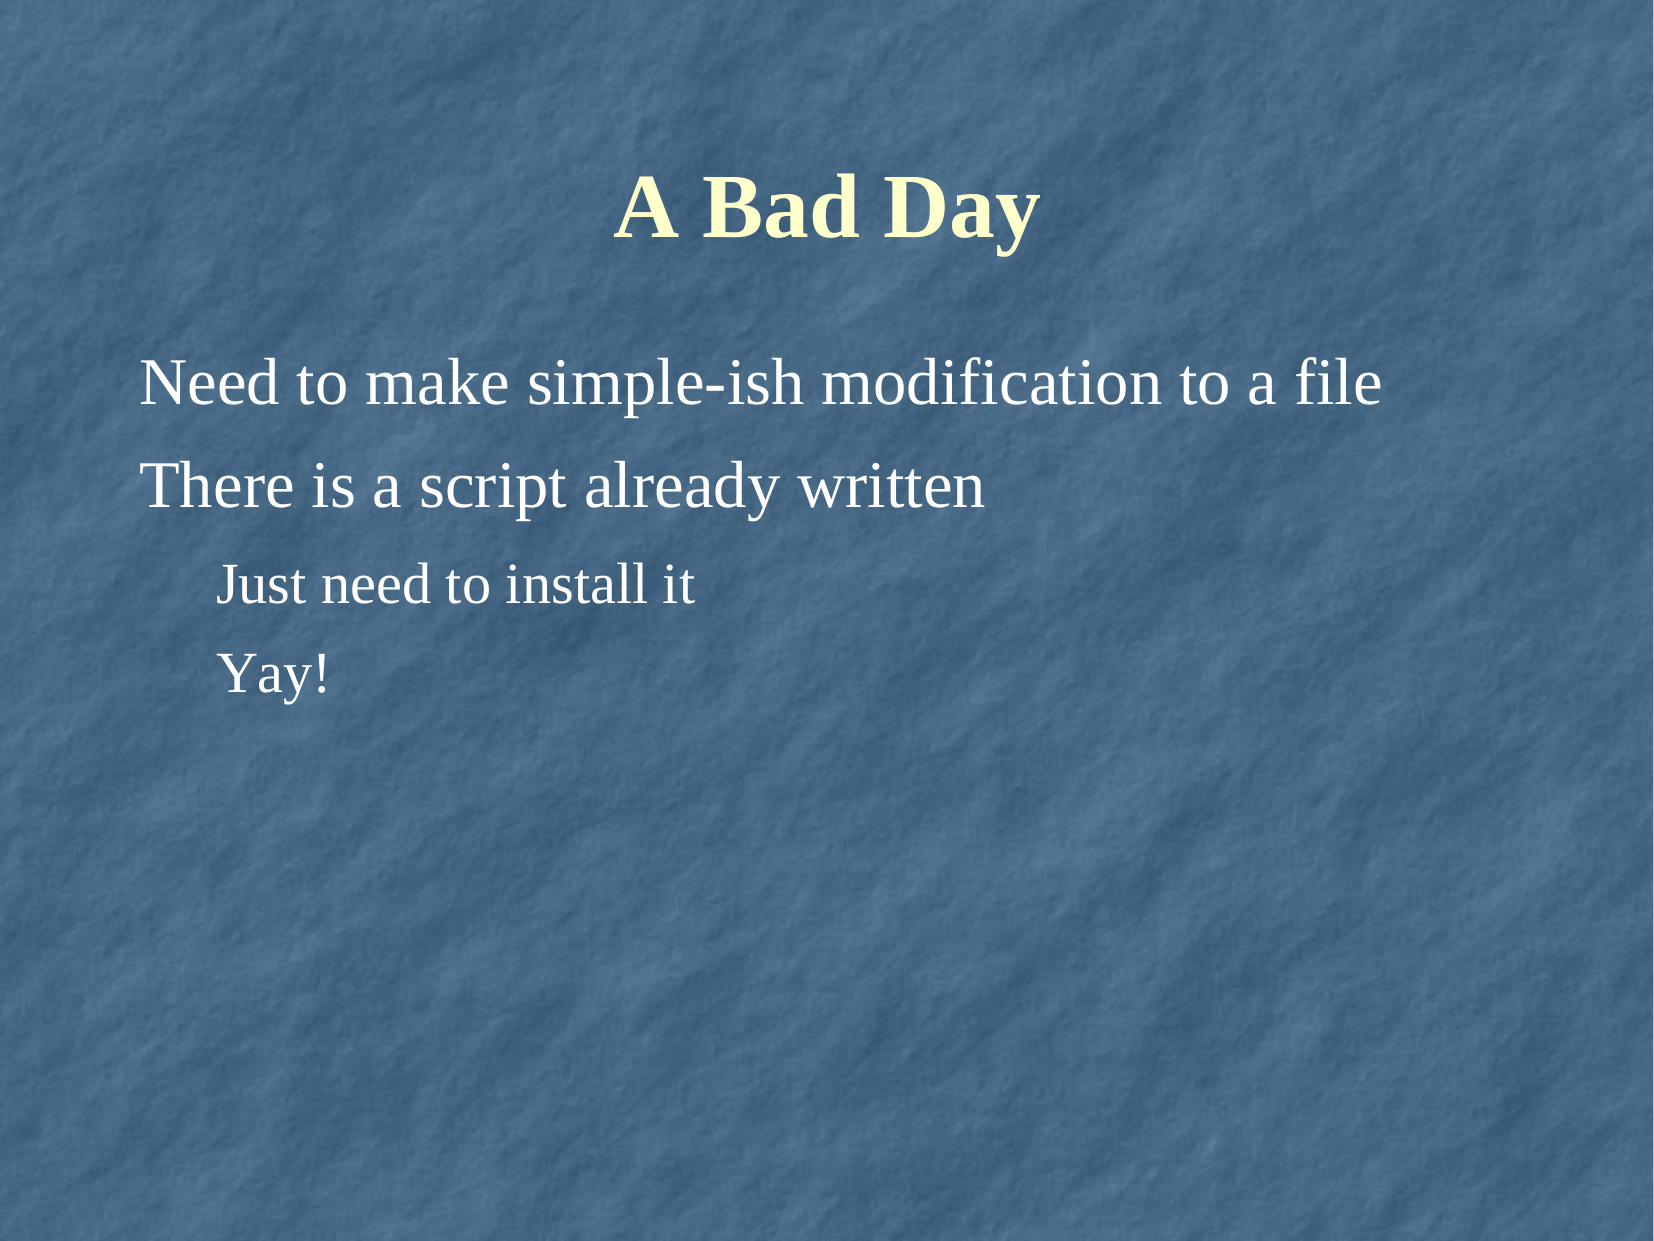

# A Bad Day
Need to make simple-ish modification to a file
There is a script already written
Just need to install it
Yay!